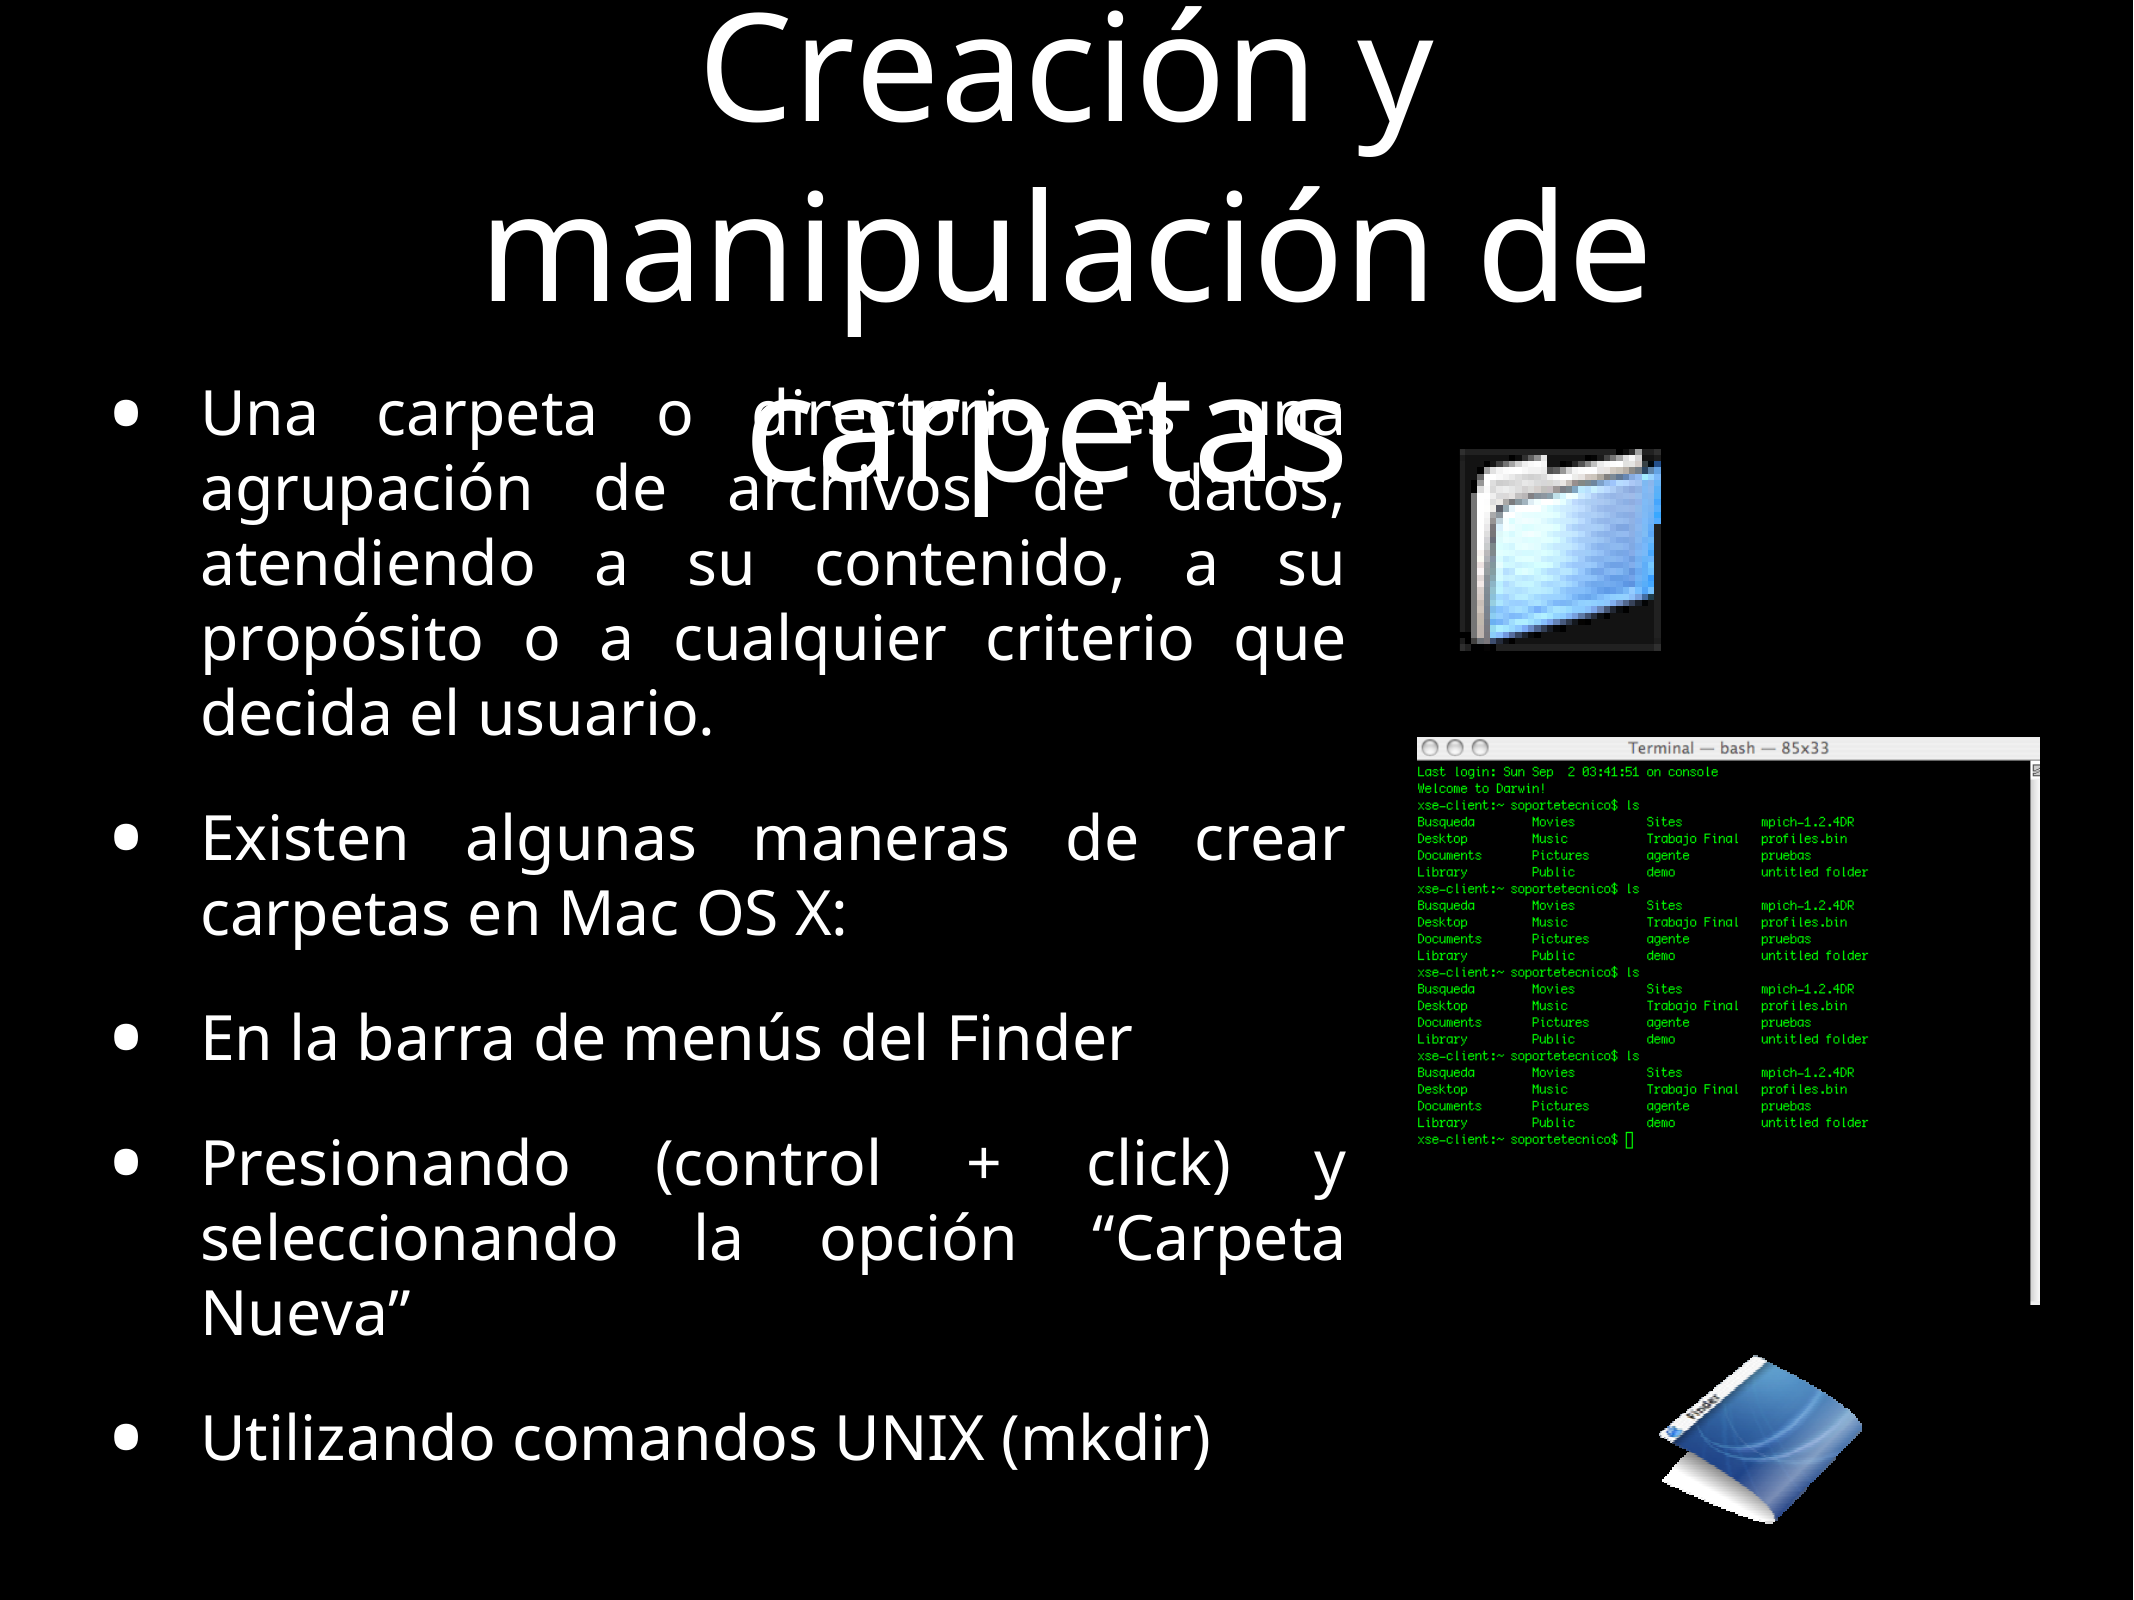

# Creación y manipulación de carpetas
Una carpeta o directorio, es una agrupación de archivos de datos, atendiendo a su contenido, a su propósito o a cualquier criterio que decida el usuario.
Existen algunas maneras de crear carpetas en Mac OS X:
En la barra de menús del Finder
Presionando (control + click) y seleccionando la opción “Carpeta Nueva”
Utilizando comandos UNIX (mkdir)